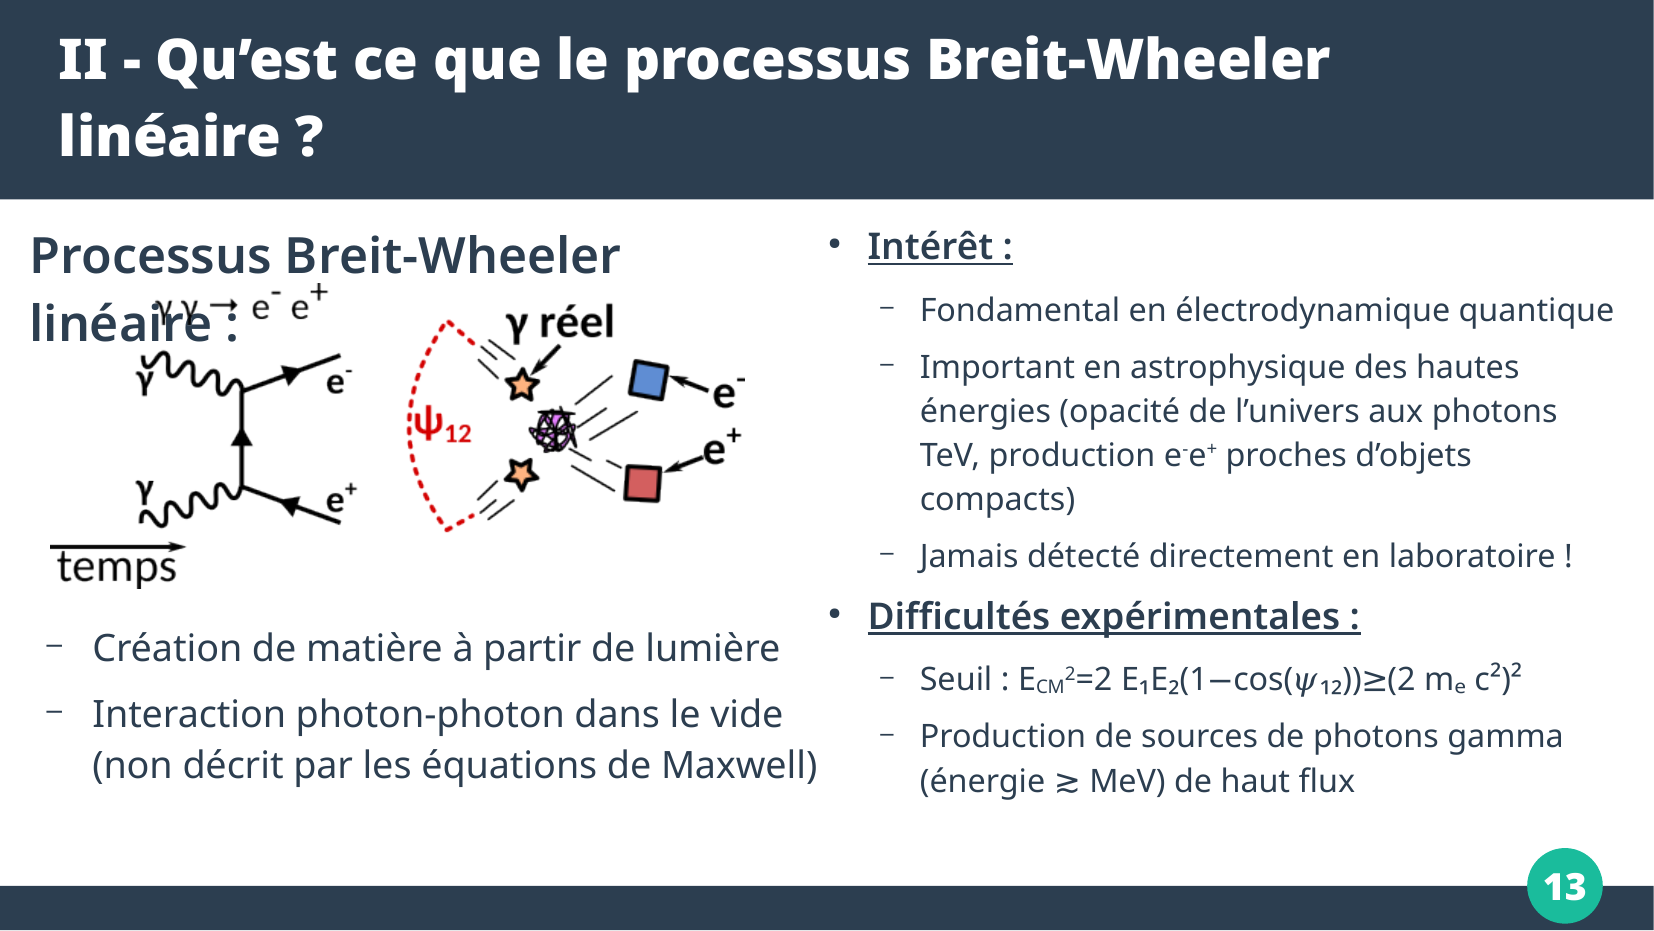

# II - Qu’est ce que le processus Breit-Wheeler linéaire ?
Processus Breit-Wheeler linéaire :
Intérêt :
Fondamental en électrodynamique quantique
Important en astrophysique des hautes énergies (opacité de l’univers aux photons TeV, production e-e+ proches d’objets compacts)
Jamais détecté directement en laboratoire !
Difficultés expérimentales :
Seuil : ECM2=2 E₁E₂(1−cos(𝜓₁₂))≥(2 mₑ c²)²
Production de sources de photons gamma (énergie ≳ MeV) de haut flux
Création de matière à partir de lumière
Interaction photon-photon dans le vide (non décrit par les équations de Maxwell)